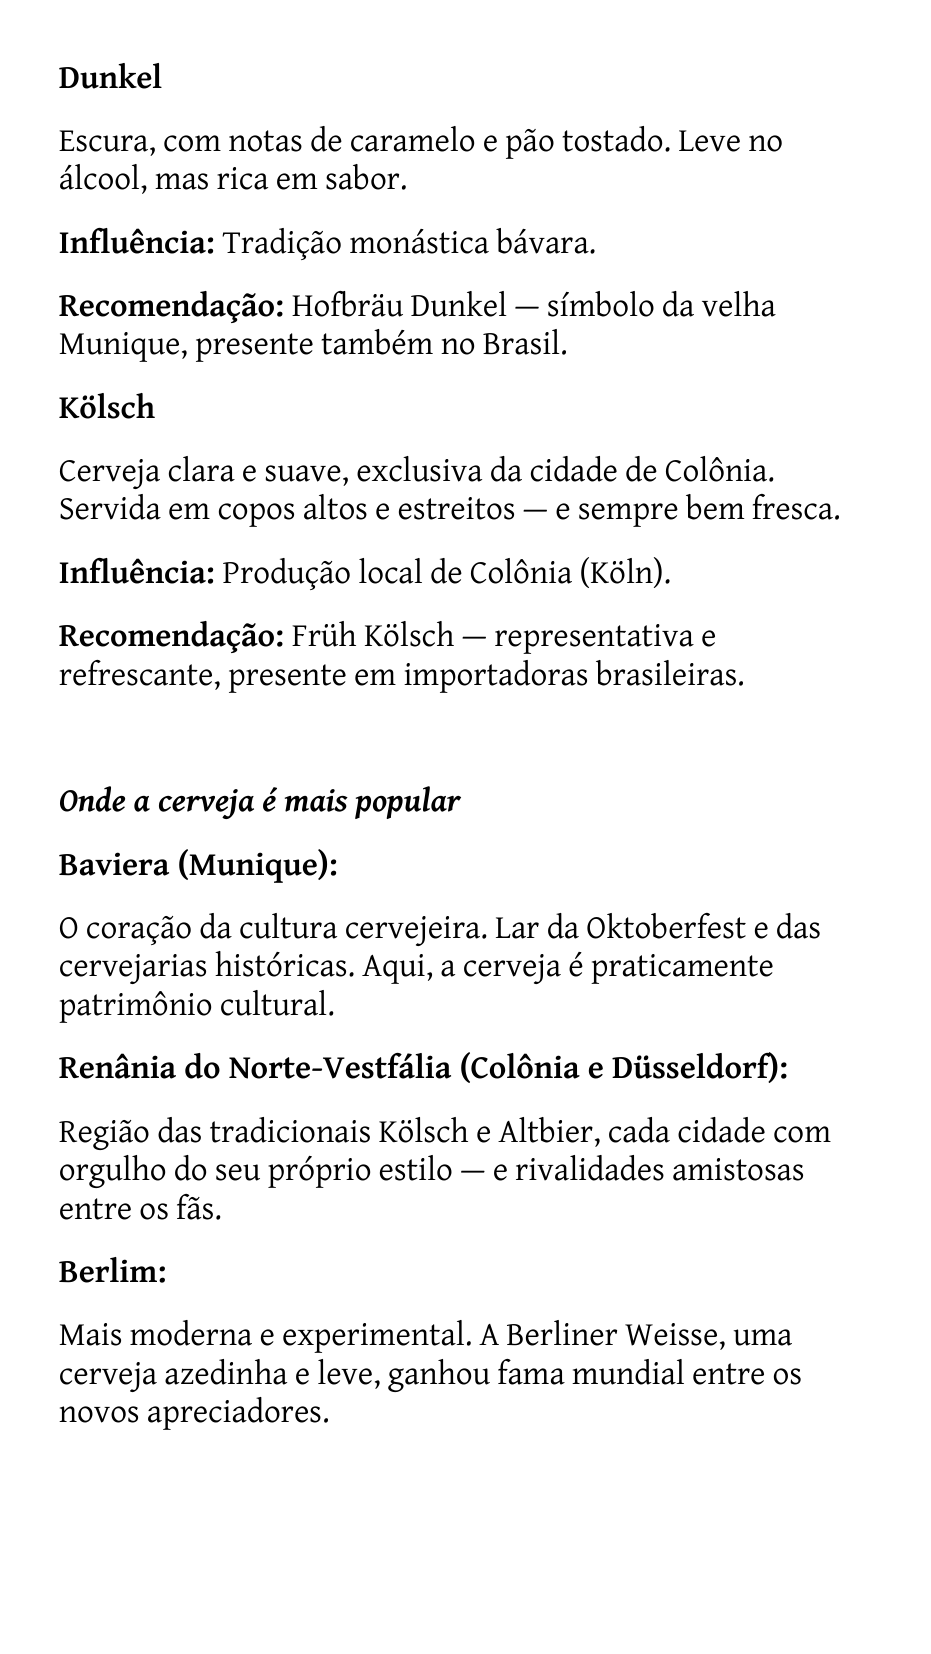

# Dunkel
Escura, com notas de caramelo e pão tostado. Leve no álcool, mas rica em sabor.
Influência: Tradição monástica bávara.
Recomendação: Hofbräu Dunkel — símbolo da velha Munique, presente também no Brasil.
Kölsch
Cerveja clara e suave, exclusiva da cidade de Colônia. Servida em copos altos e estreitos — e sempre bem fresca.
Influência: Produção local de Colônia (Köln).
Recomendação: Früh Kölsch — representativa e refrescante, presente em importadoras brasileiras.
Onde a cerveja é mais popular
Baviera (Munique):
O coração da cultura cervejeira. Lar da Oktoberfest e das cervejarias históricas. Aqui, a cerveja é praticamente patrimônio cultural.
Renânia do Norte-Vestfália (Colônia e Düsseldorf):
Região das tradicionais Kölsch e Altbier, cada cidade com orgulho do seu próprio estilo — e rivalidades amistosas entre os fãs.
Berlim:
Mais moderna e experimental. A Berliner Weisse, uma cerveja azedinha e leve, ganhou fama mundial entre os novos apreciadores.